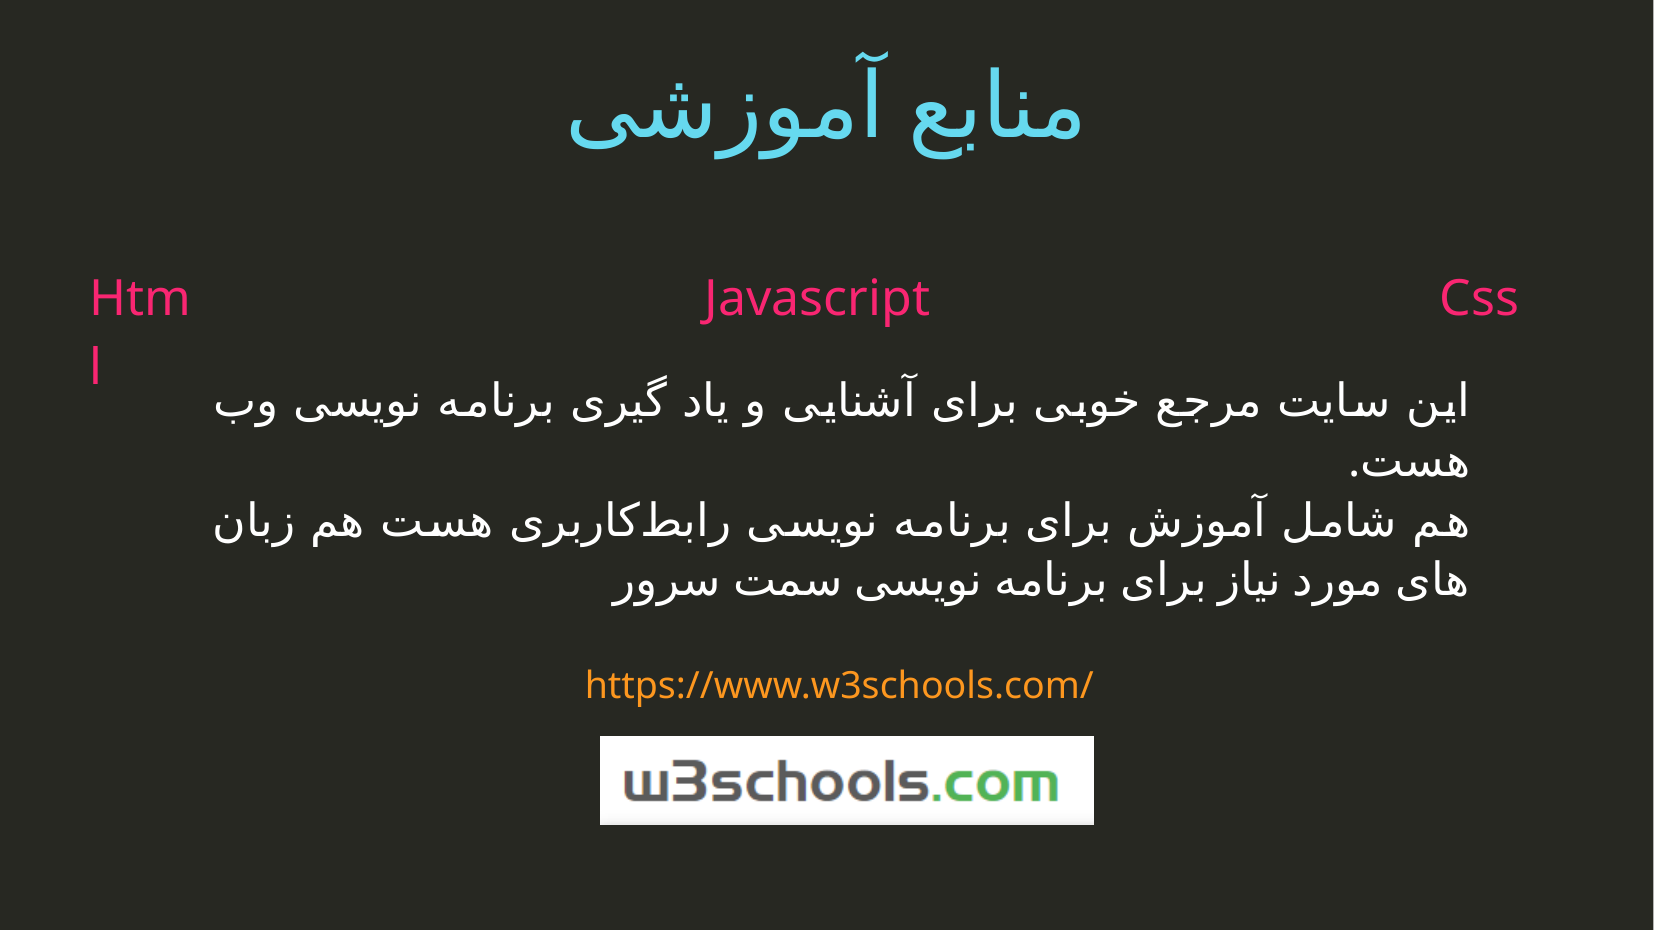

# منابع آموزشی
Html
Javascript
Css
این سایت مرجع خوبی برای آشنایی و یاد گیری برنامه نویسی وب هست.
هم شامل آموزش برای برنامه نویسی رابط‌کاربری هست هم زبان های مورد نیاز برای برنامه نویسی سمت سرور
https://www.w3schools.com/